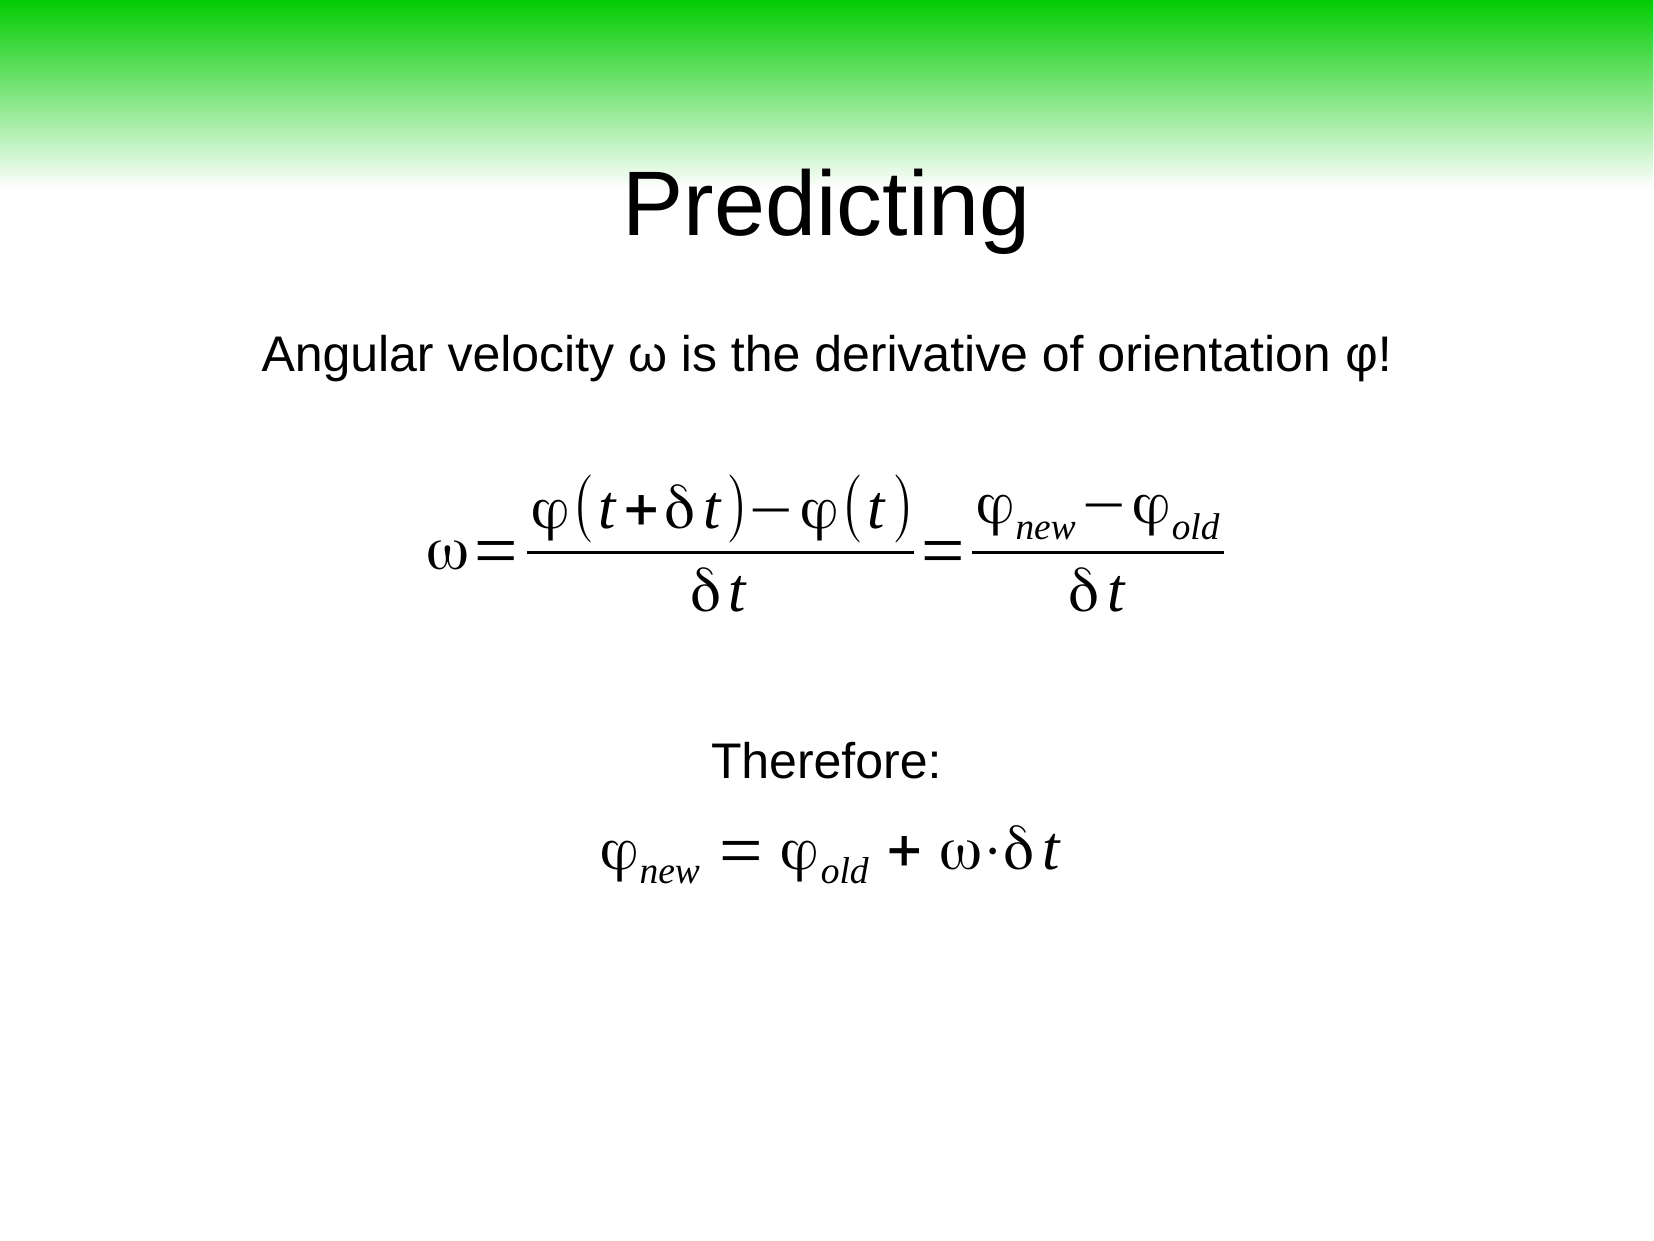

# Predicting
Angular velocity ω is the derivative of orientation φ!
Therefore: